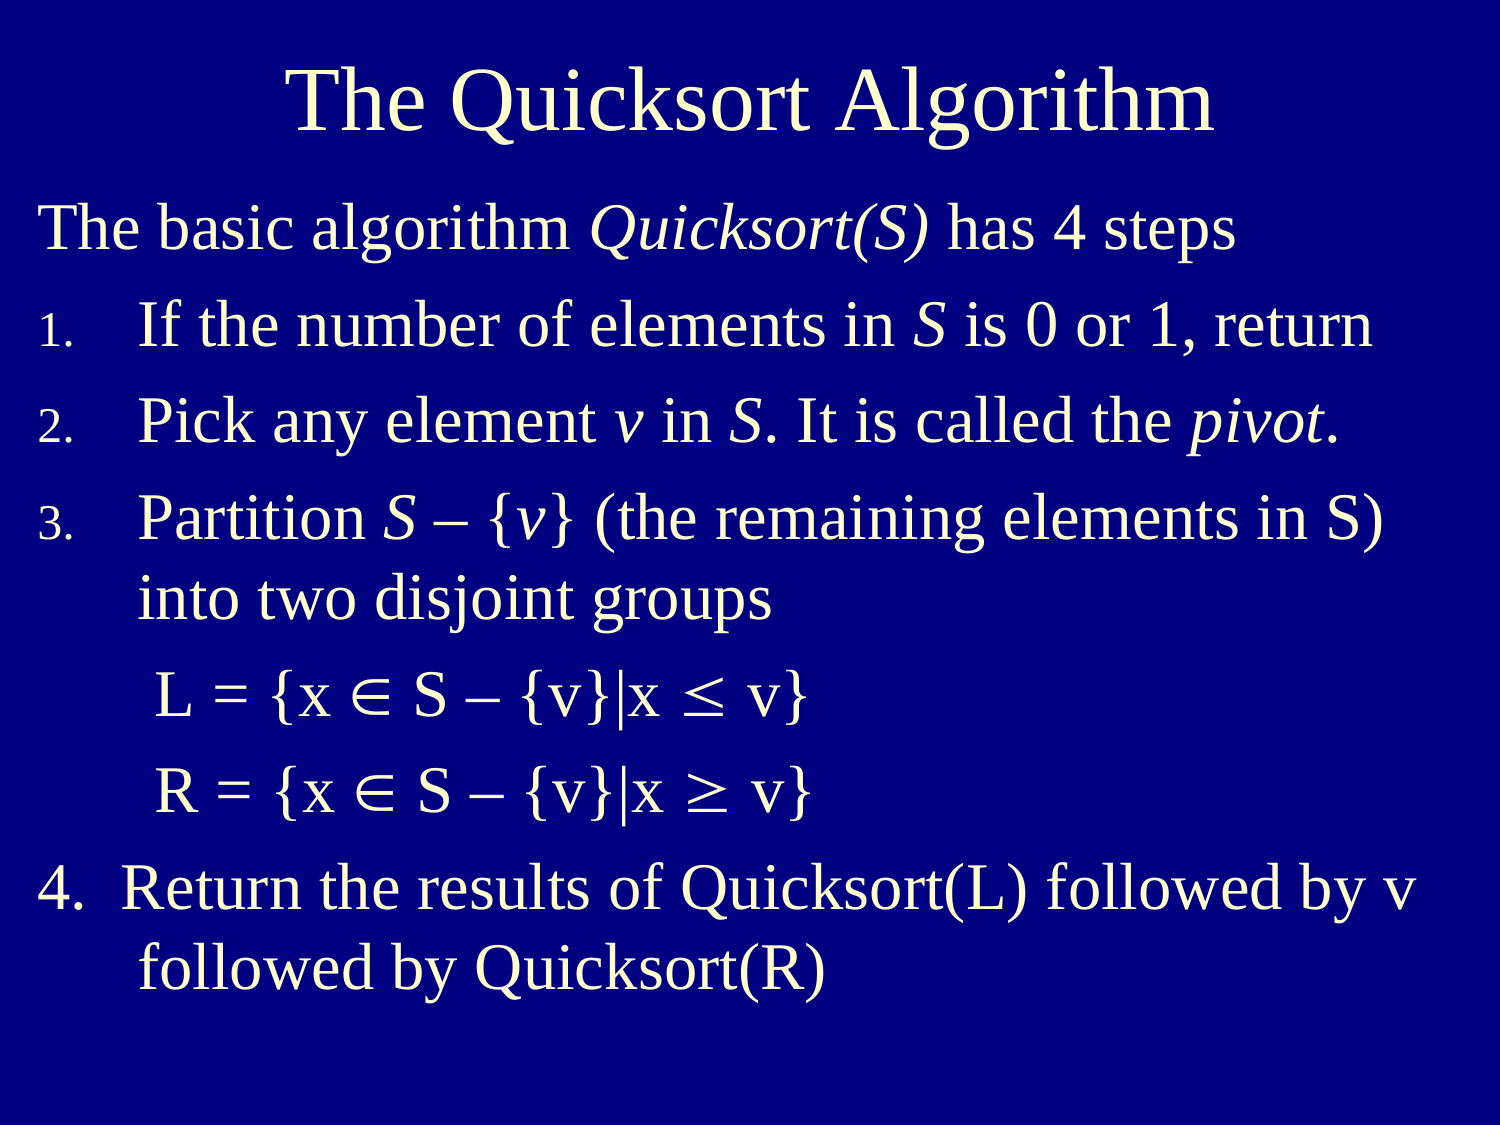

# The Quicksort Algorithm
The basic algorithm Quicksort(S) has 4 steps
If the number of elements in S is 0 or 1, return
Pick any element v in S. It is called the pivot.
Partition S – {v} (the remaining elements in S) into two disjoint groups
 L = {x  S – {v}|x  v}
 R = {x  S – {v}|x  v}
4. Return the results of Quicksort(L) followed by v followed by Quicksort(R)